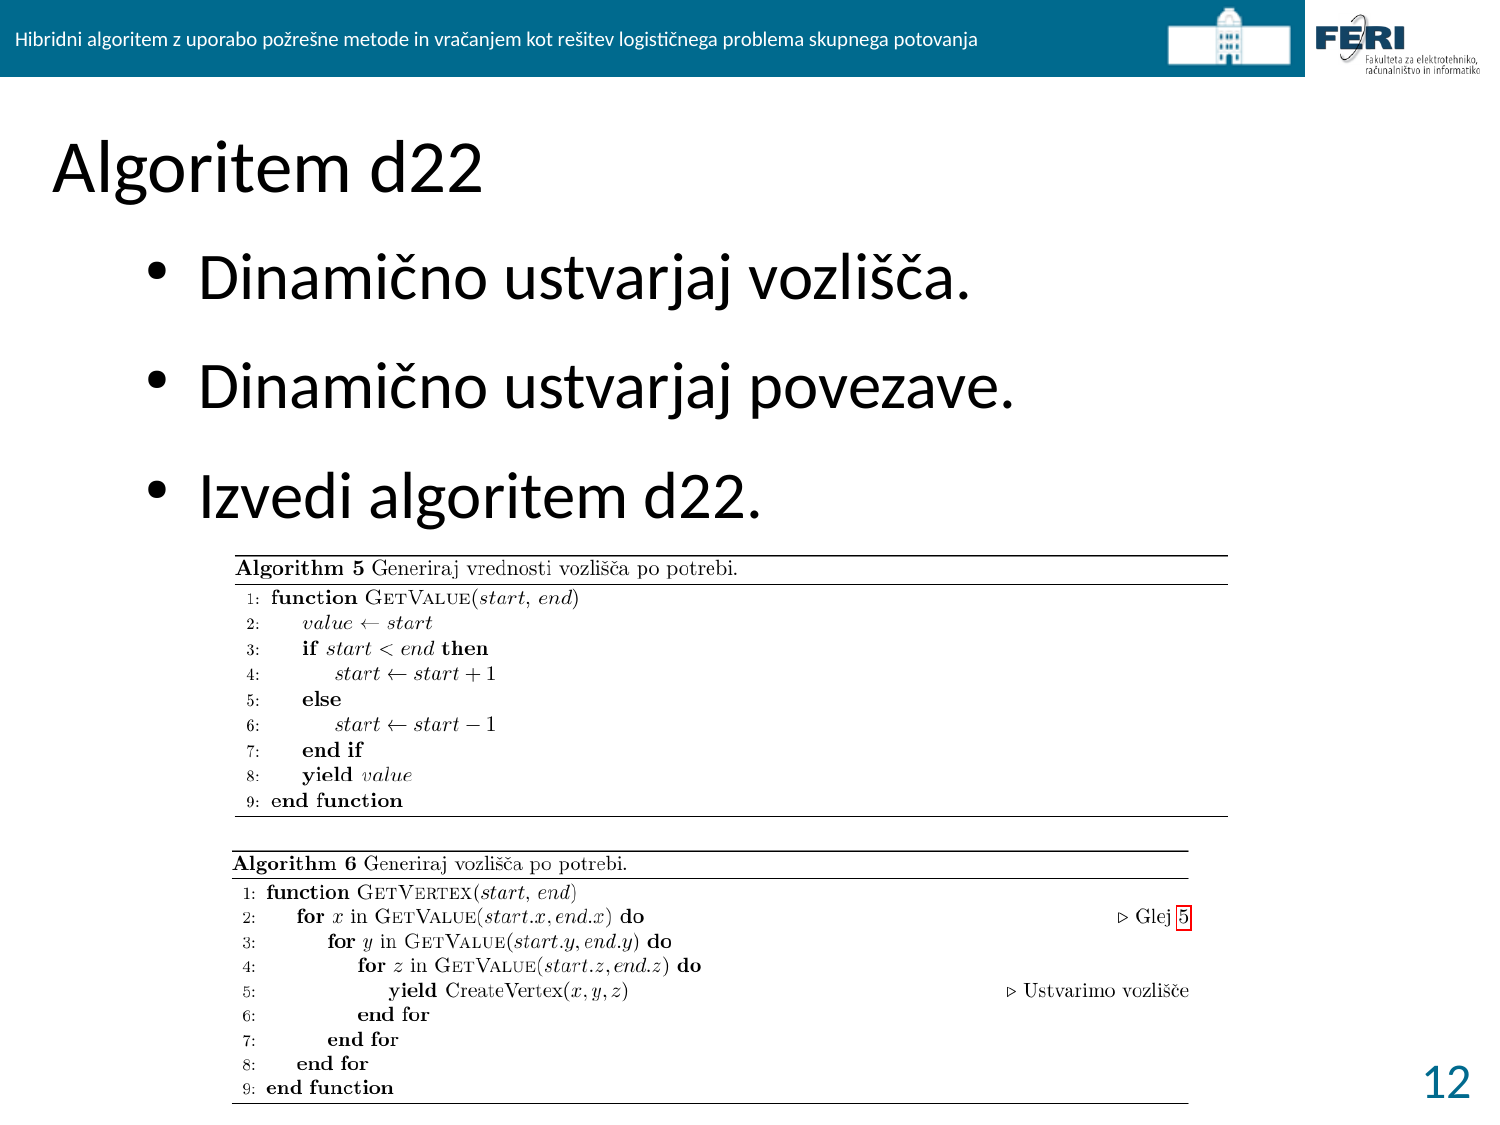

Hibridni algoritem z uporabo požrešne metode in vračanjem kot rešitev logističnega problema skupnega potovanja
# Algoritem d22
Dinamično ustvarjaj vozlišča.
Dinamično ustvarjaj povezave.
Izvedi algoritem d22.